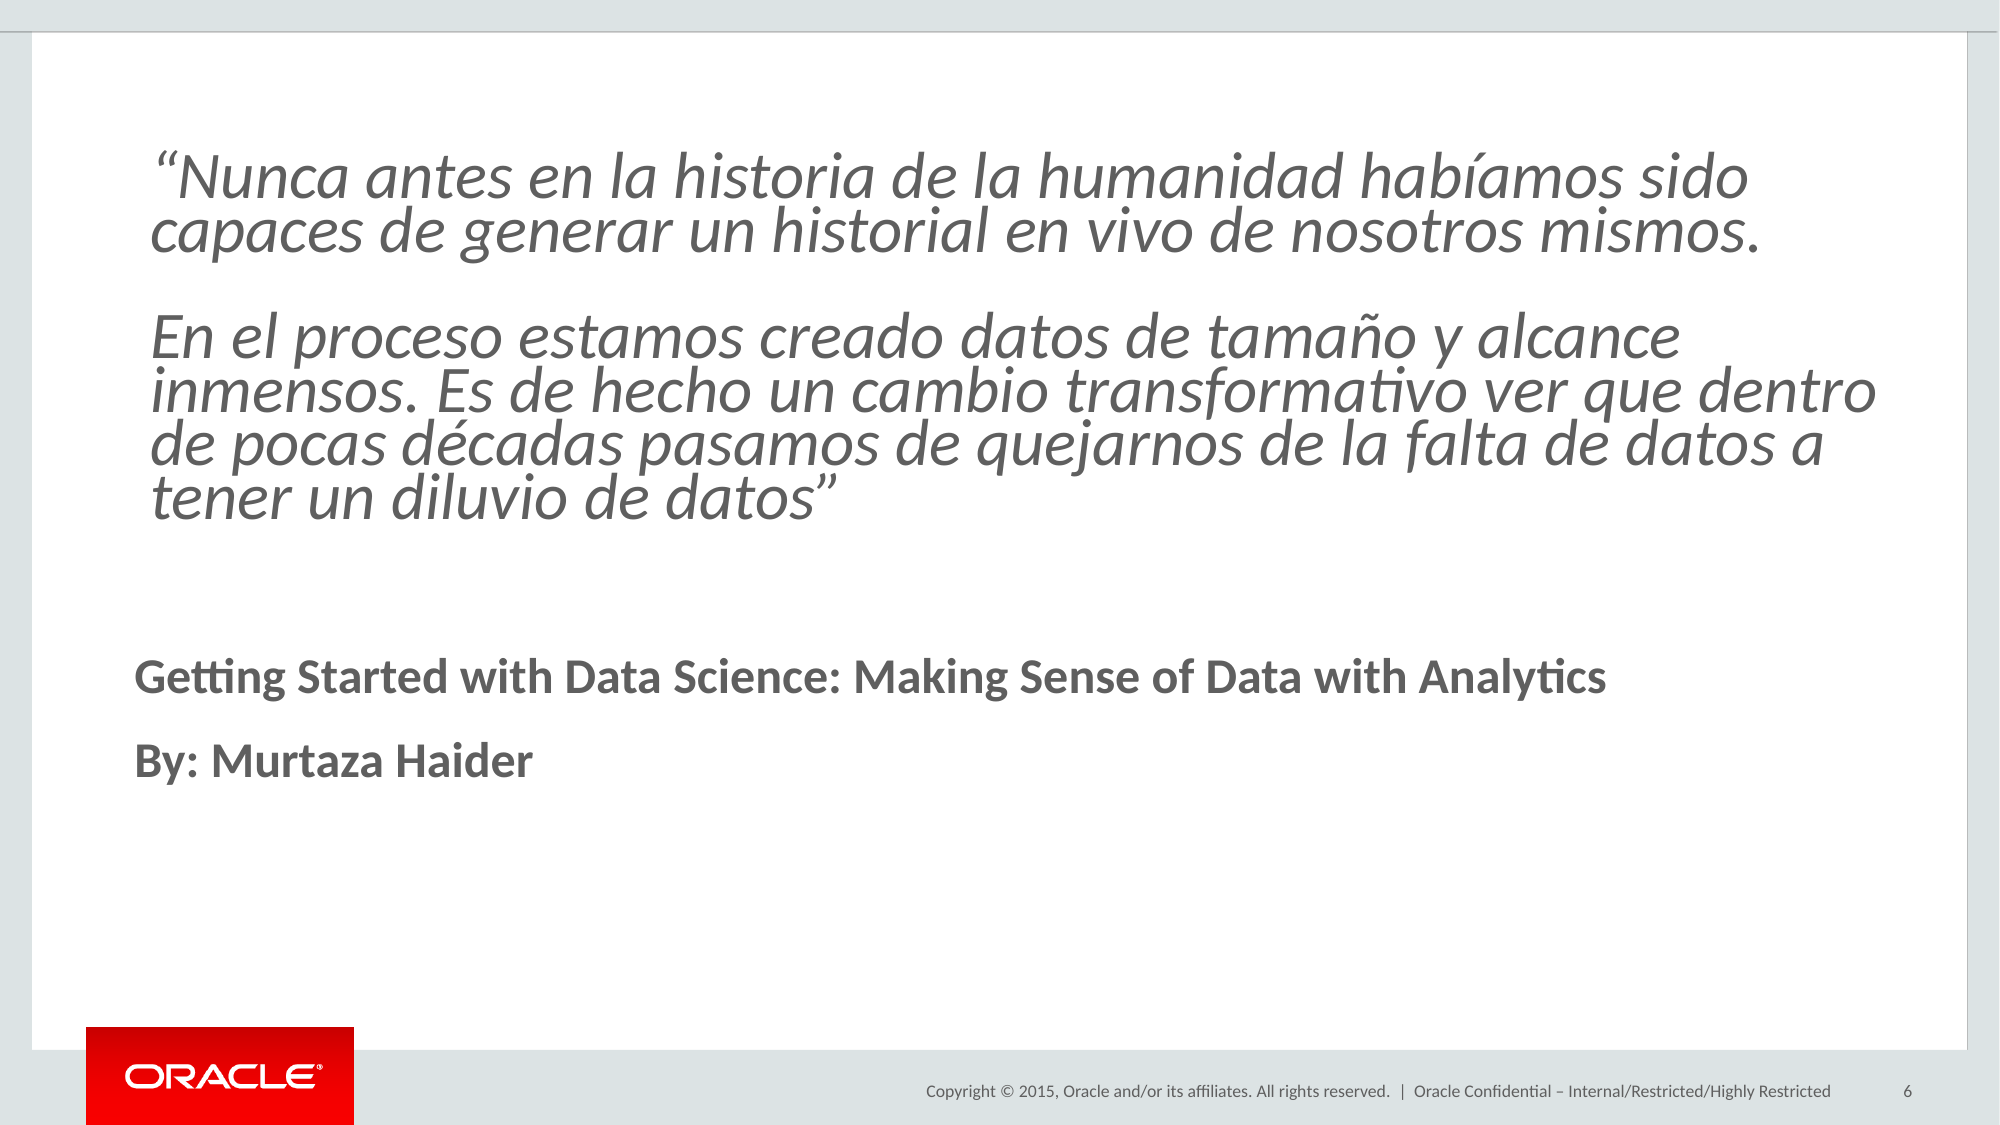

“Nunca antes en la historia de la humanidad habíamos sido capaces de generar un historial en vivo de nosotros mismos.
En el proceso estamos creado datos de tamaño y alcance inmensos. Es de hecho un cambio transformativo ver que dentro de pocas décadas pasamos de quejarnos de la falta de datos a tener un diluvio de datos”
# Getting Started with Data Science: Making Sense of Data with Analytics
By: Murtaza Haider
Oracle Confidential – Internal/Restricted/Highly Restricted